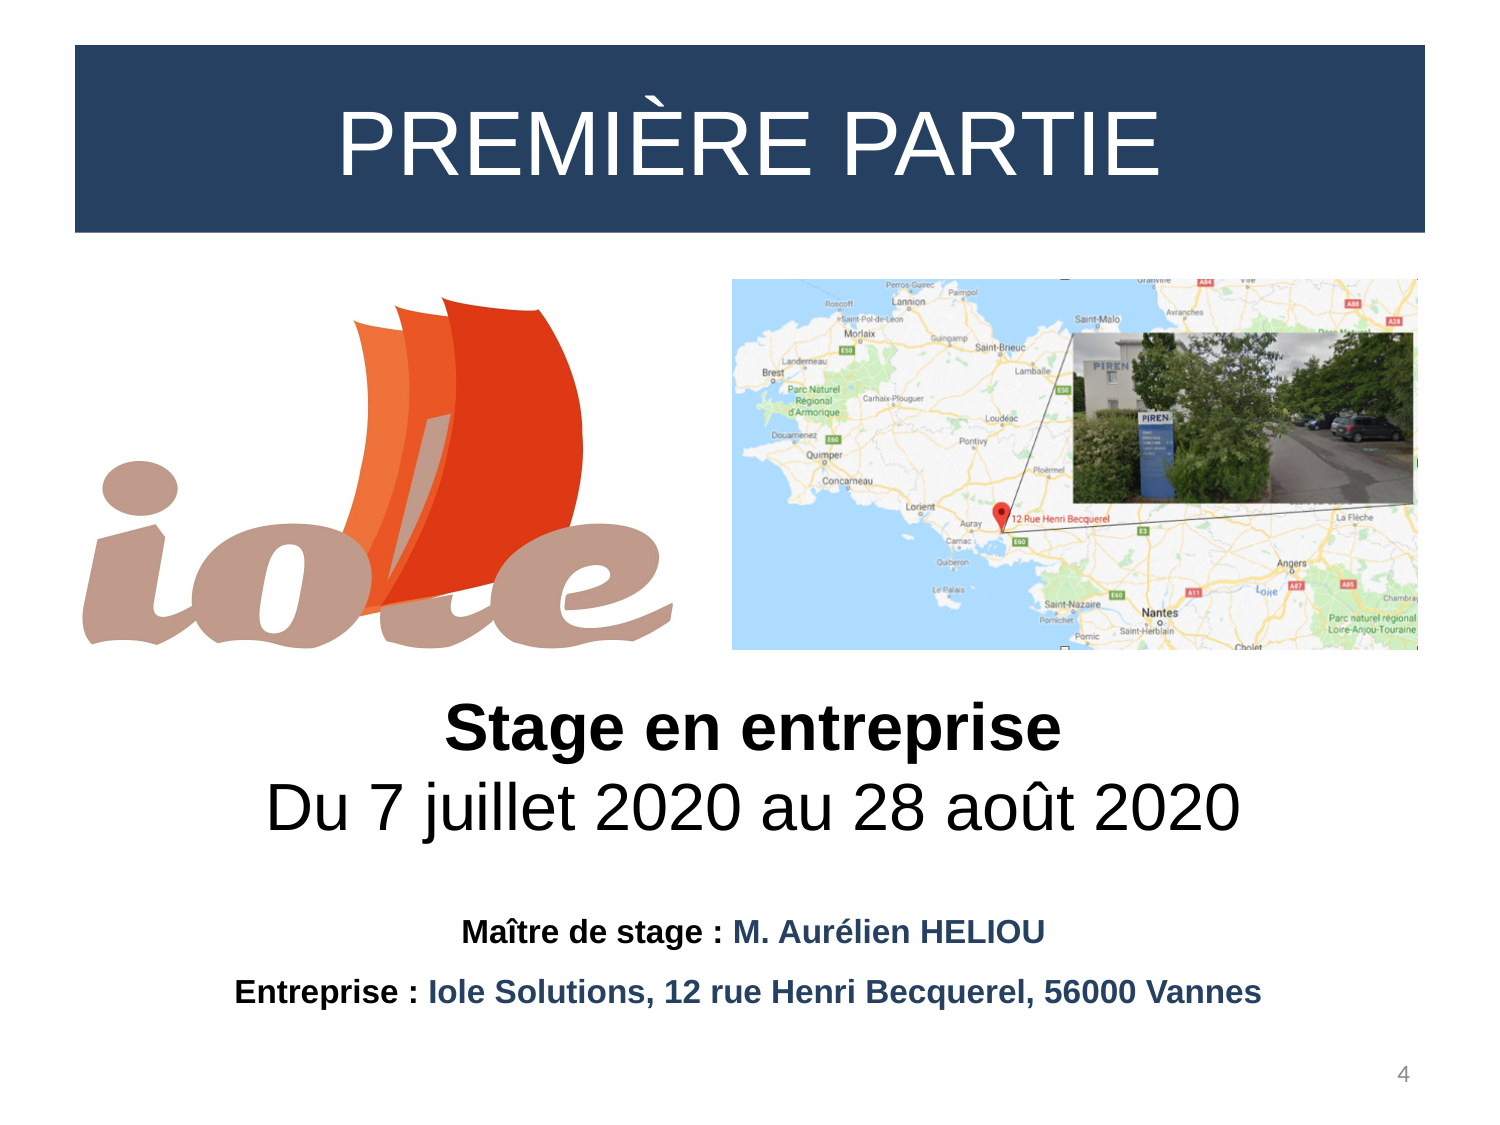

# PREMIÈRE PARTIE
Stage en entreprise
Du 7 juillet 2020 au 28 août 2020
Maître de stage : M. Aurélien HELIOU
Entreprise : Iole Solutions, 12 rue Henri Becquerel, 56000 Vannes
Soutenance Concepteur Développeur d'Application - David Saoud - 26/11/2020
4